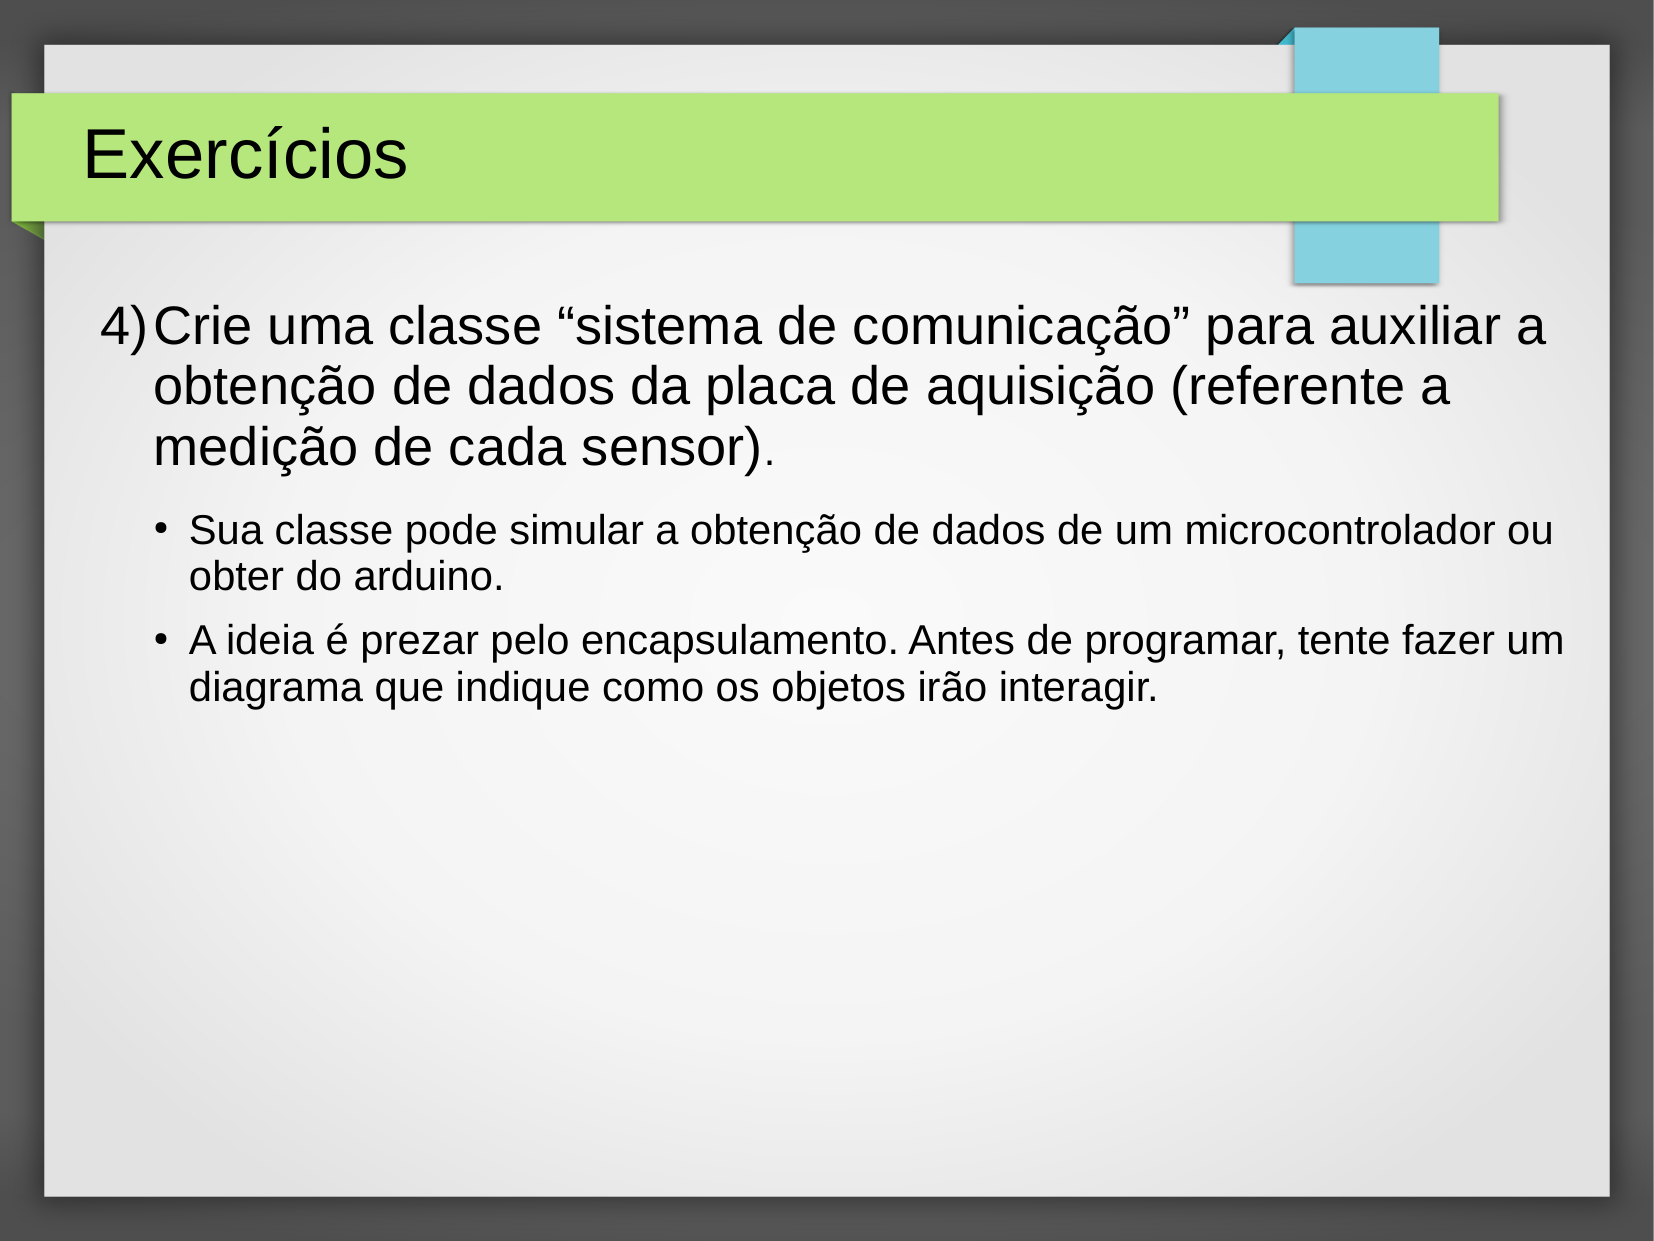

# Exercícios
Crie uma classe “sistema de comunicação” para auxiliar a obtenção de dados da placa de aquisição (referente a medição de cada sensor).
Sua classe pode simular a obtenção de dados de um microcontrolador ou obter do arduino.
A ideia é prezar pelo encapsulamento. Antes de programar, tente fazer um diagrama que indique como os objetos irão interagir.